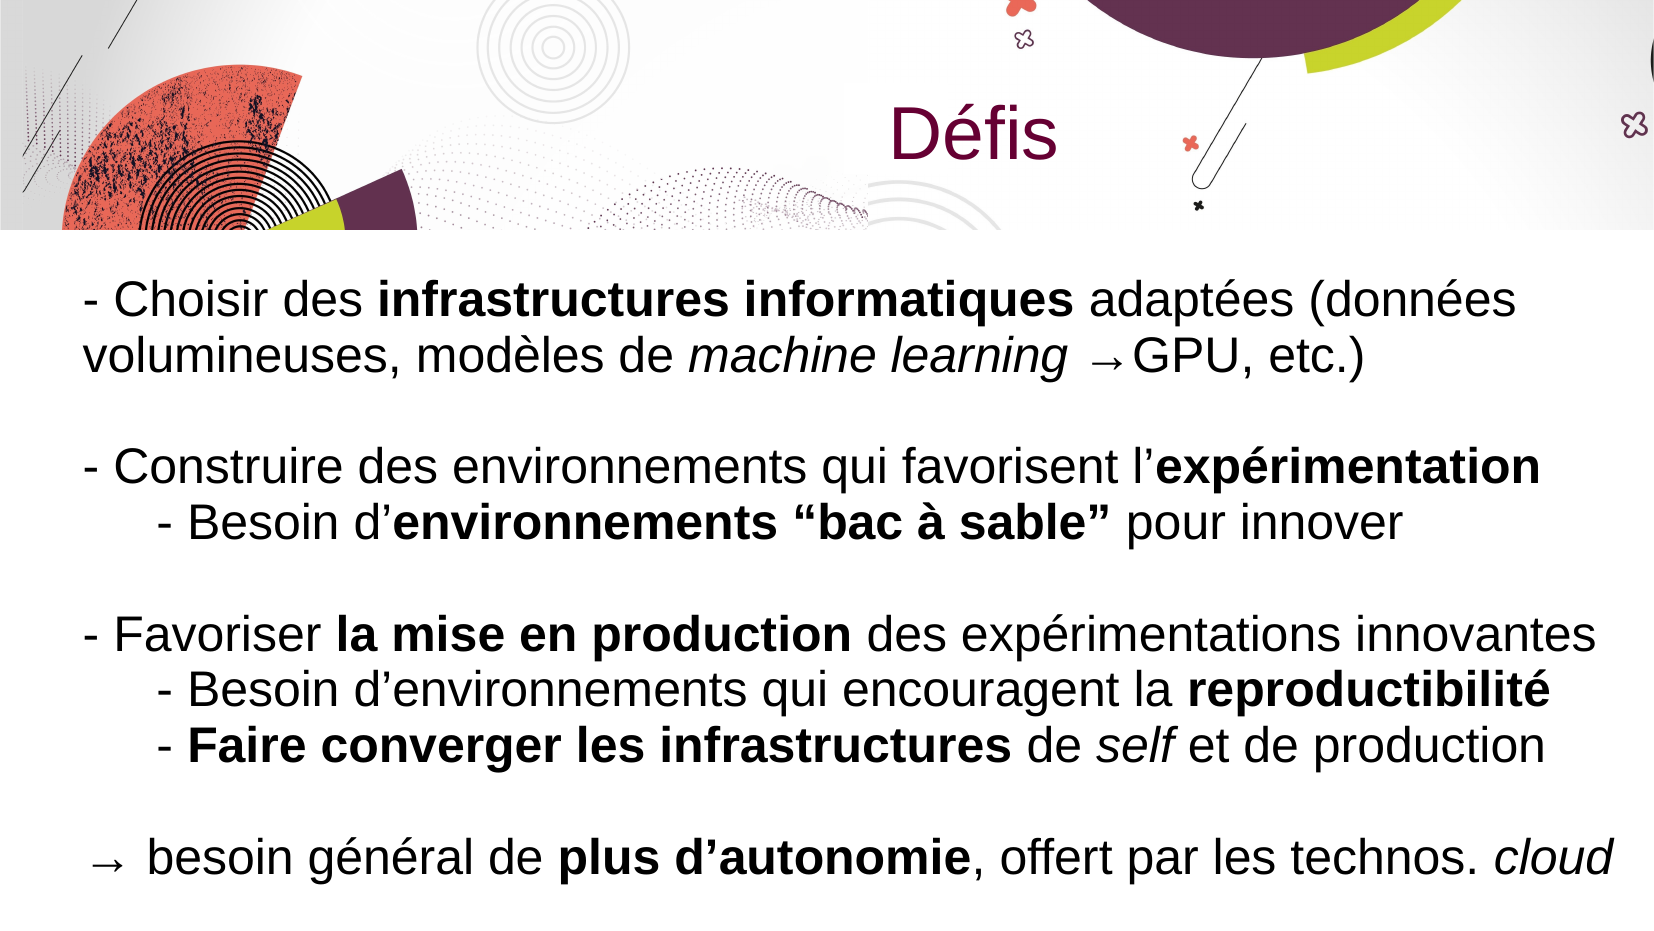

# Défis
- Choisir des infrastructures informatiques adaptées (données volumineuses, modèles de machine learning →GPU, etc.)
- Construire des environnements qui favorisent l’expérimentation
	- Besoin d’environnements “bac à sable” pour innover
- Favoriser la mise en production des expérimentations innovantes
	- Besoin d’environnements qui encouragent la reproductibilité
	- Faire converger les infrastructures de self et de production
→ besoin général de plus d’autonomie, offert par les technos. cloud